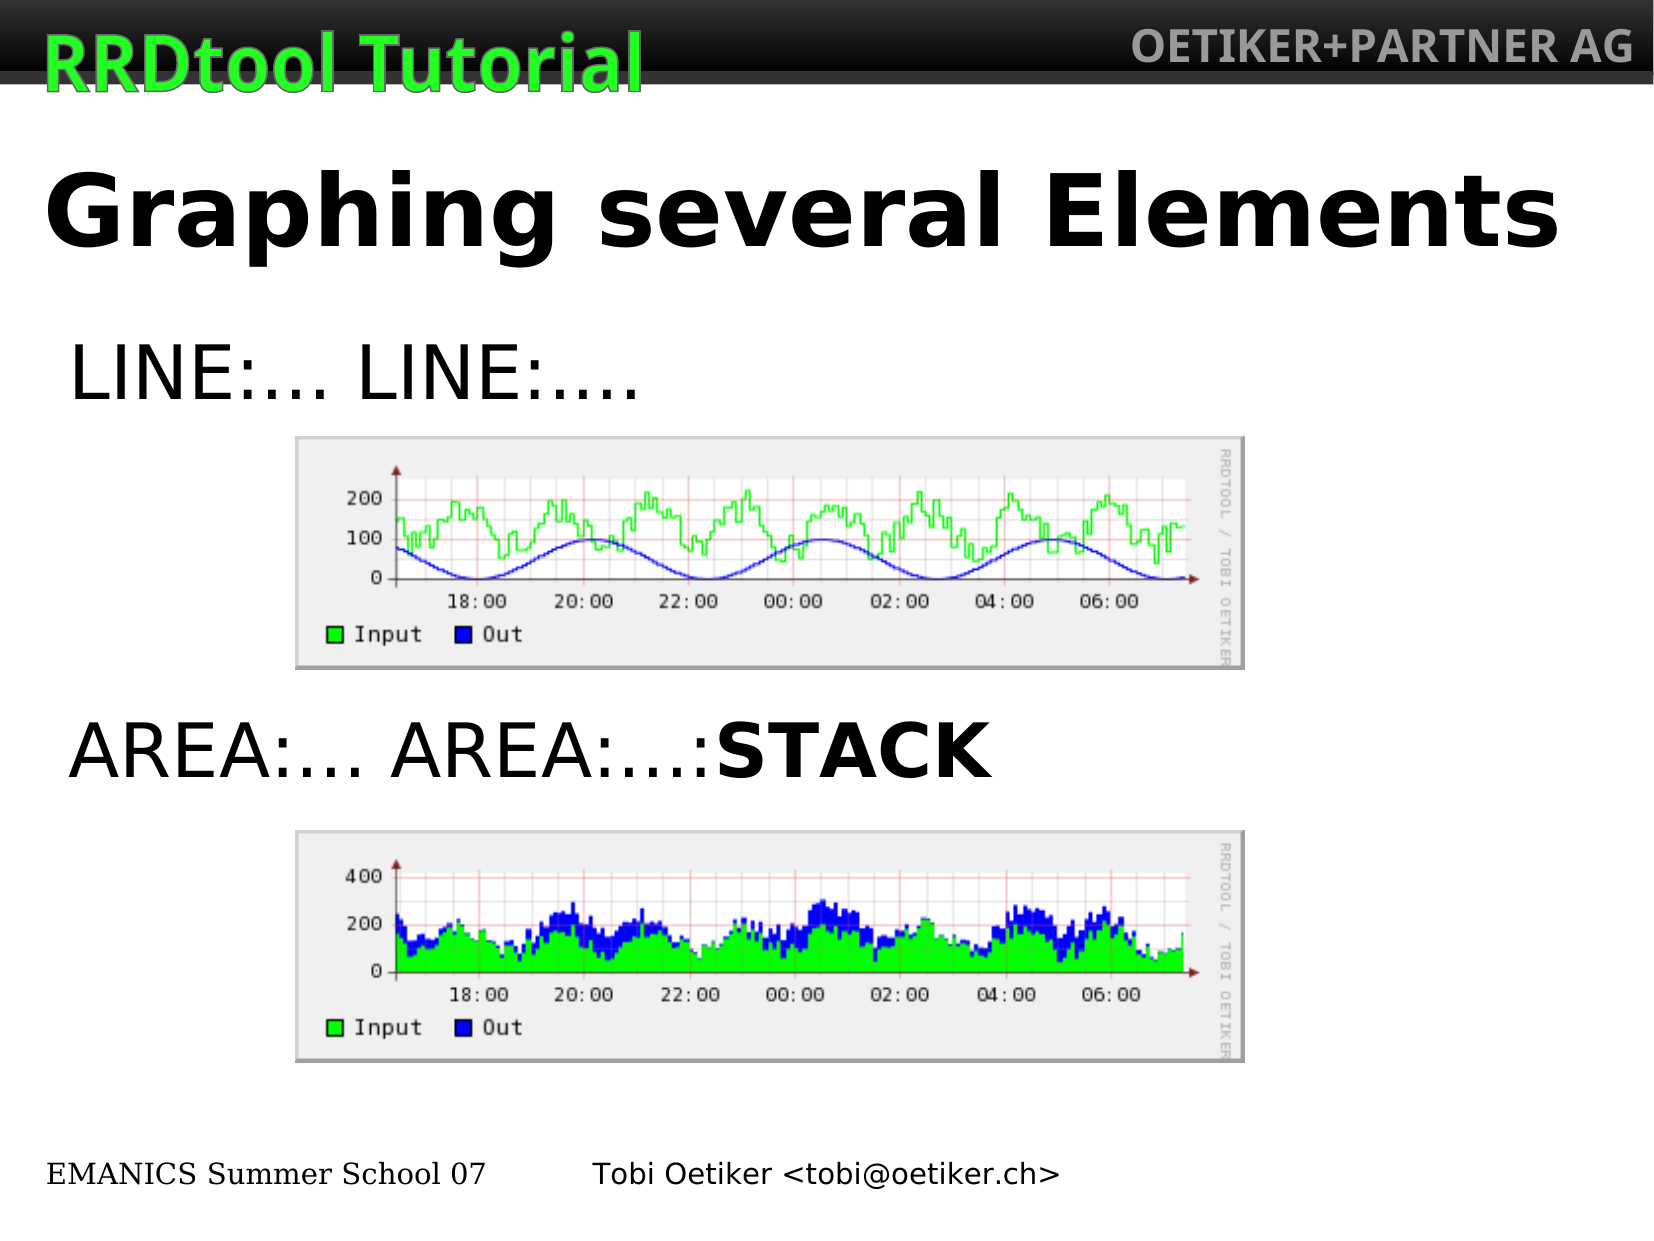

# Graphing several Elements
LINE:... LINE:....
AREA:... AREA:...:STACK